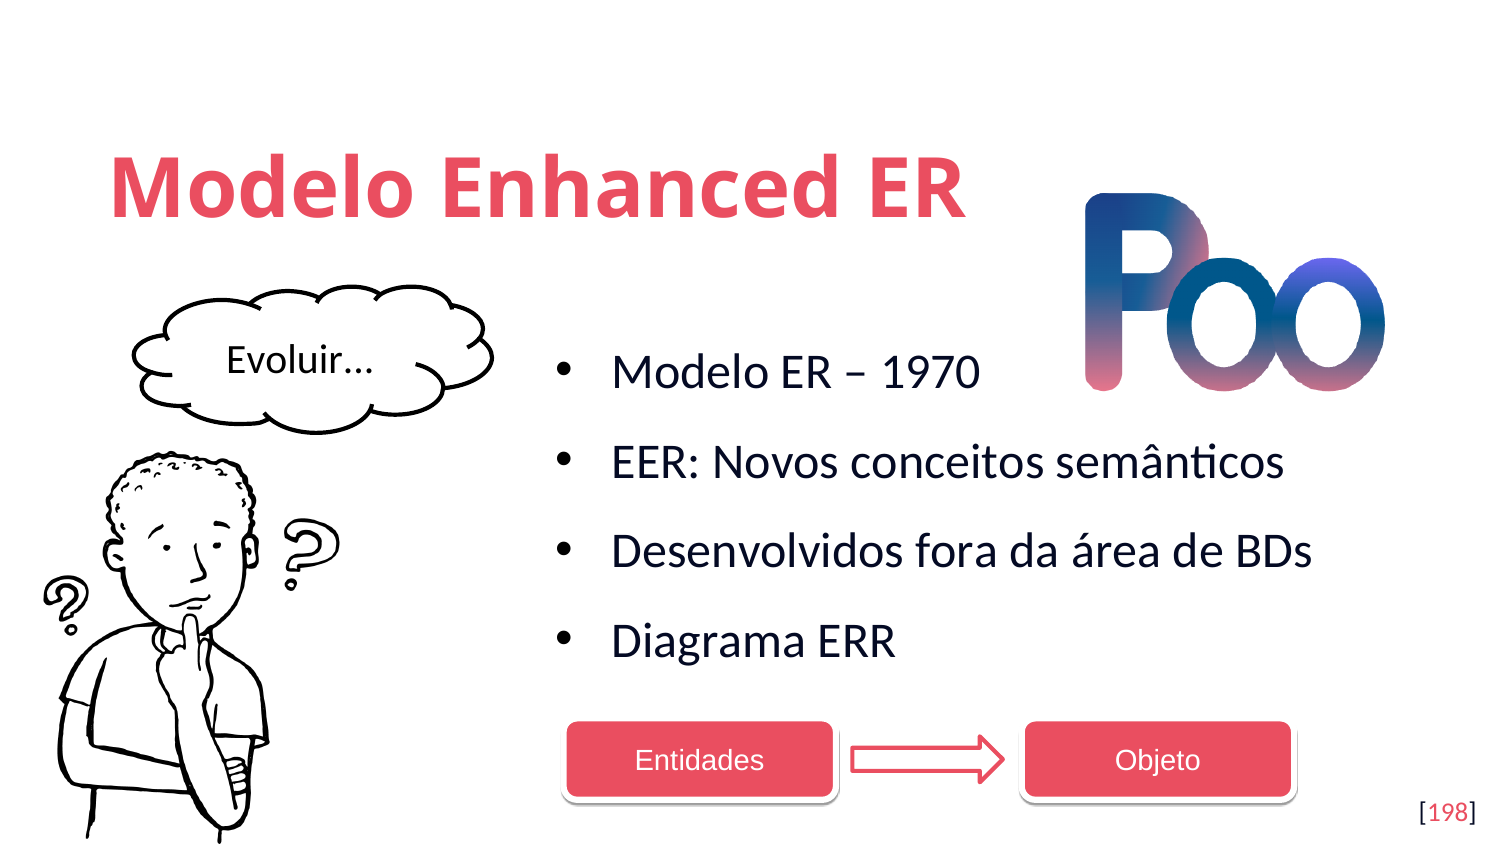

Modelo Enhanced ER
Modelo ER – 1970
EER: Novos conceitos semânticos
Desenvolvidos fora da área de BDs
Diagrama ERR
Evoluir...
Entidades
Objeto